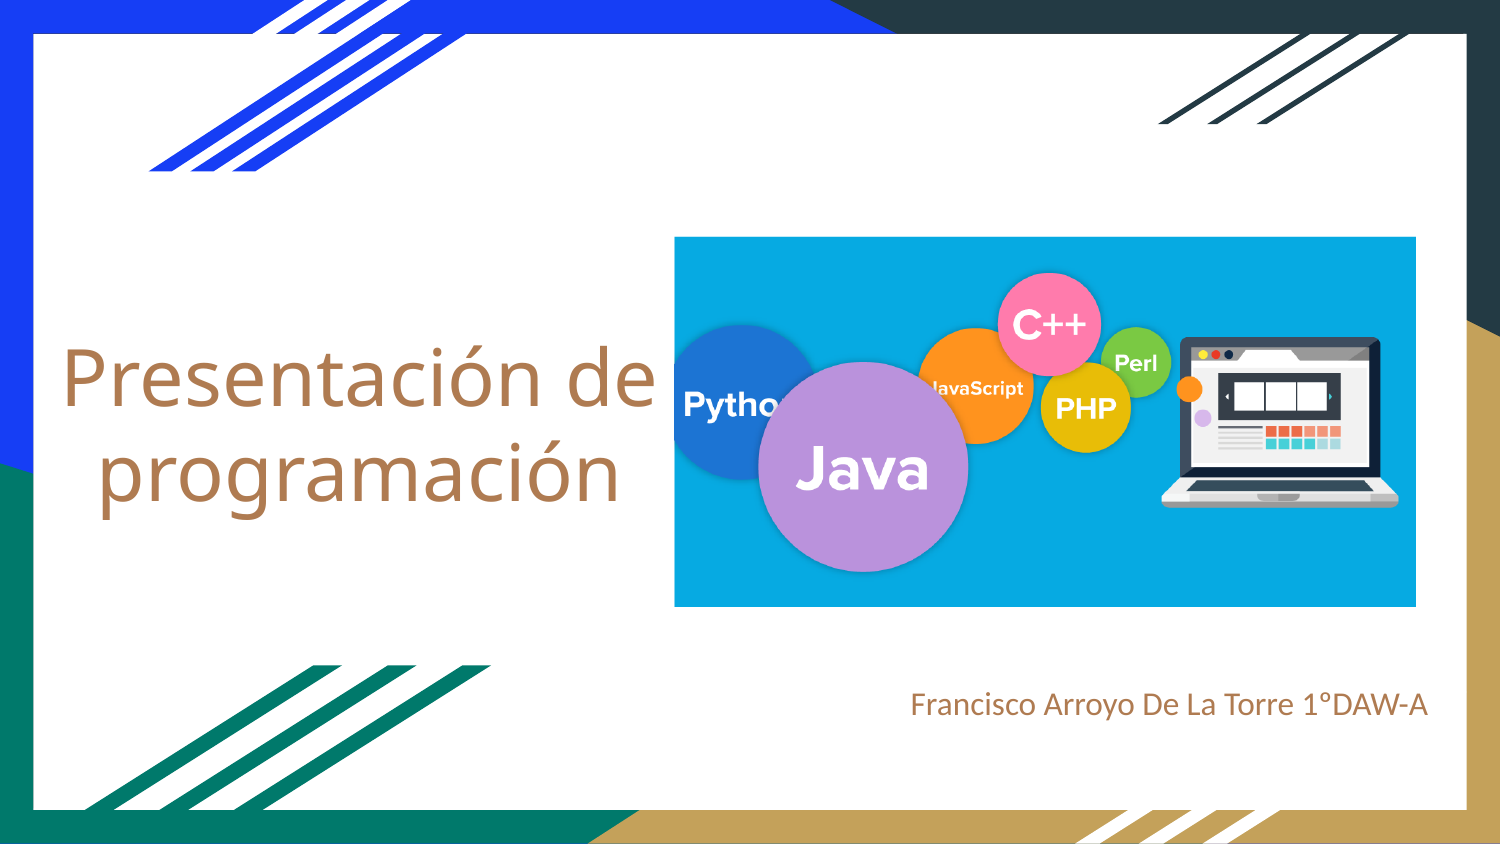

# Presentación de programación
Francisco Arroyo De La Torre 1ºDAW-A